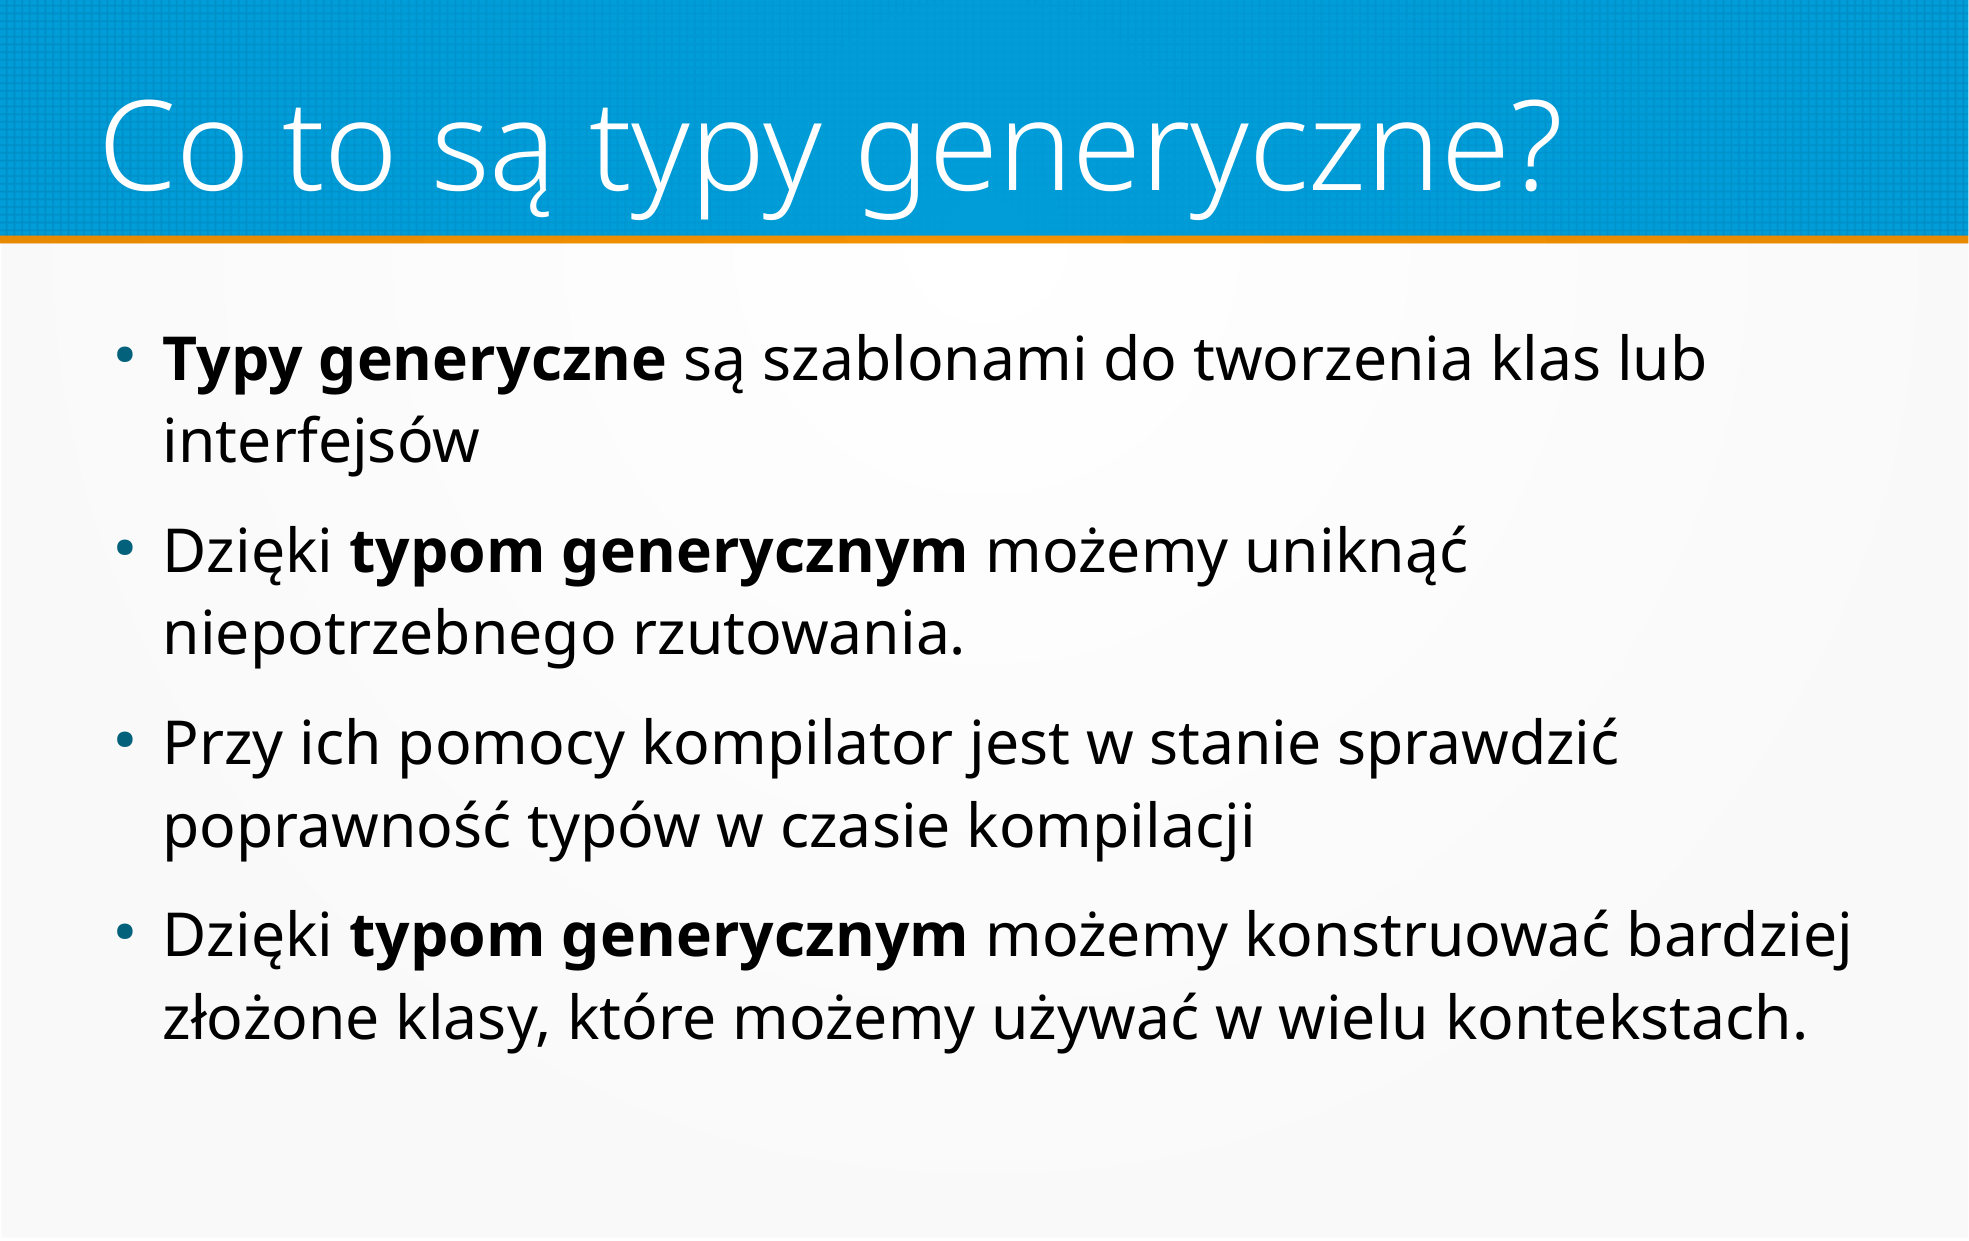

# Co to są typy generyczne?
Typy generyczne są szablonami do tworzenia klas lub interfejsów
Dzięki typom generycznym możemy uniknąć niepotrzebnego rzutowania.
Przy ich pomocy kompilator jest w stanie sprawdzić poprawność typów w czasie kompilacji
Dzięki typom generycznym możemy konstruować bardziej złożone klasy, które możemy używać w wielu kontekstach.